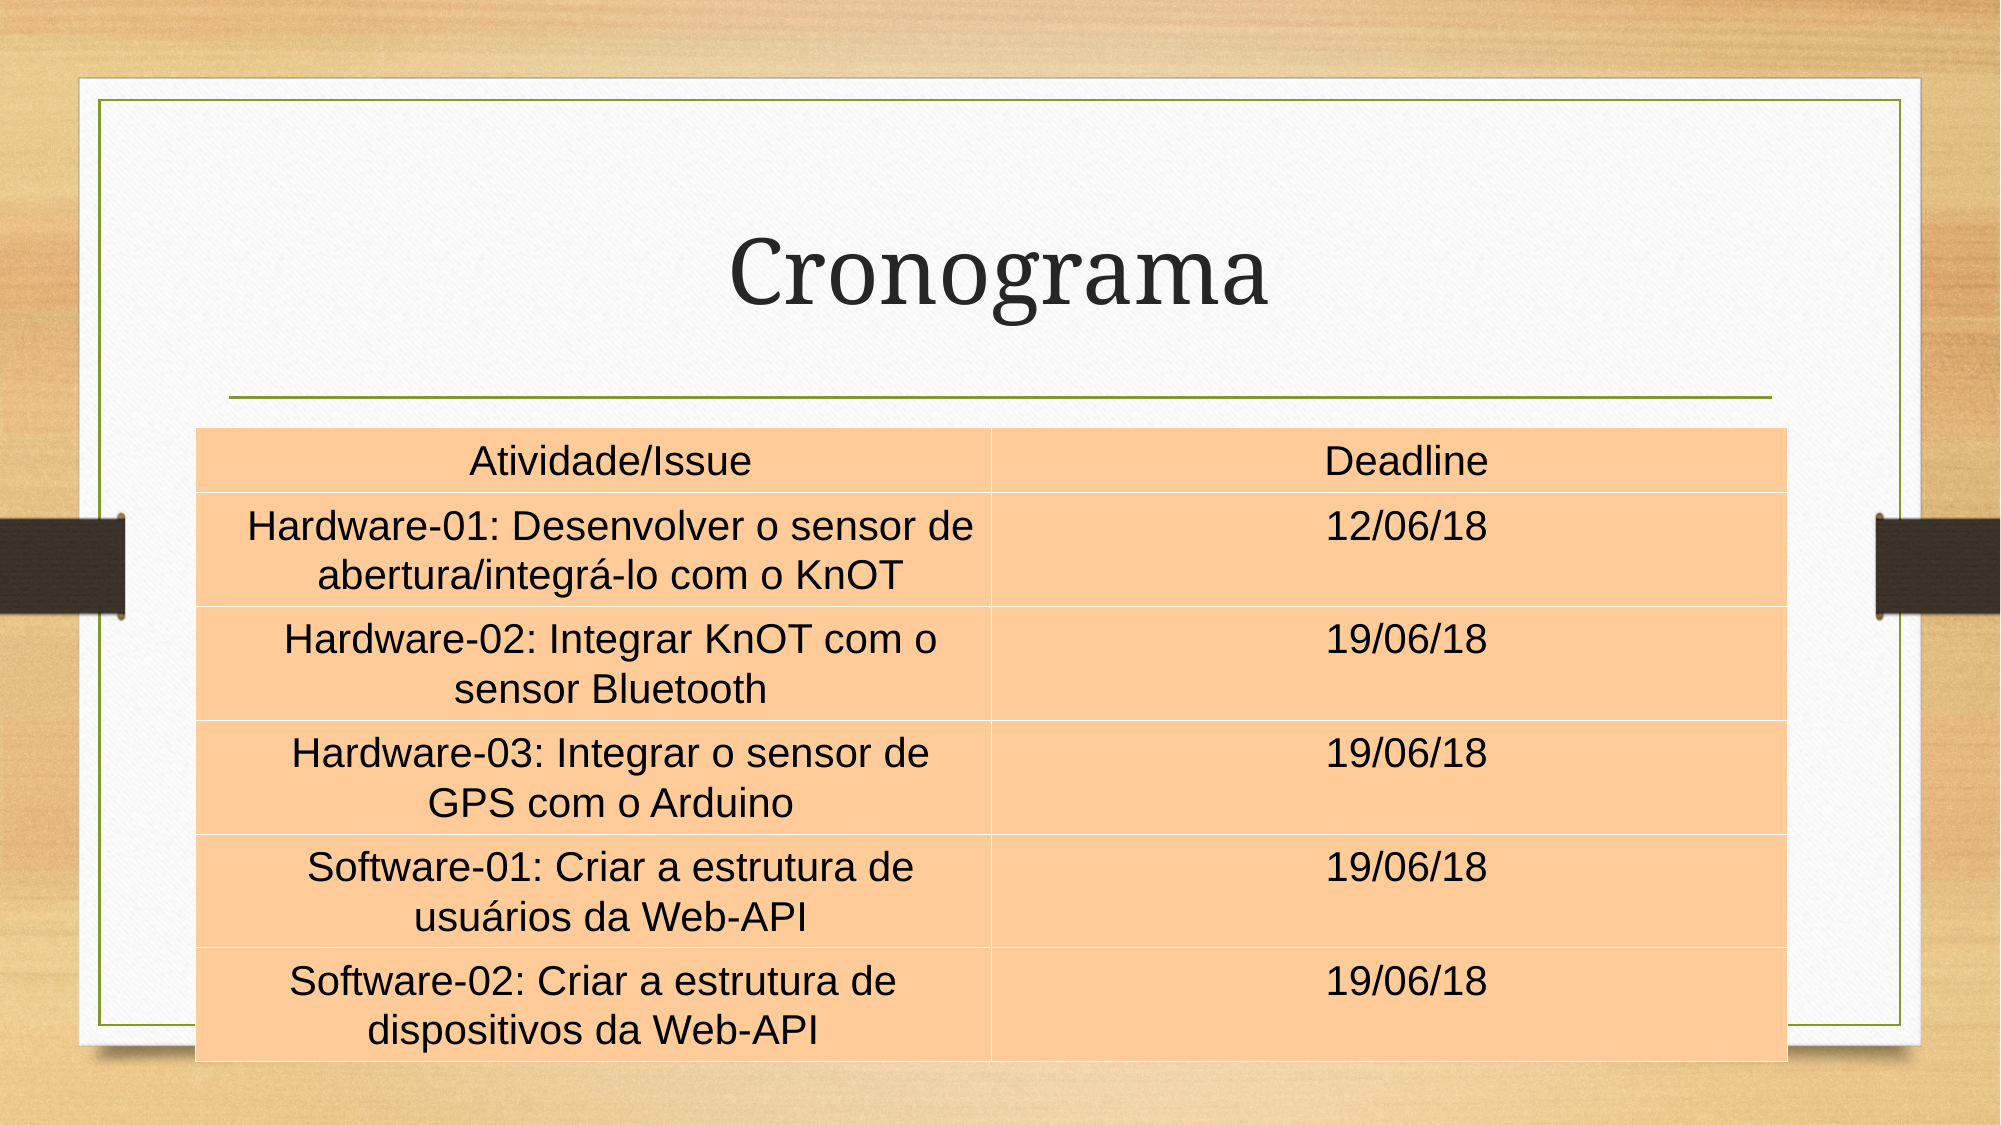

# Cronograma
| Atividade/Issue | Deadline |
| --- | --- |
| Hardware-01: Desenvolver o sensor de abertura/integrá-lo com o KnOT | 12/06/18 |
| Hardware-02: Integrar KnOT com o sensor Bluetooth | 19/06/18 |
| Hardware-03: Integrar o sensor de GPS com o Arduino | 19/06/18 |
| Software-01: Criar a estrutura de usuários da Web-API | 19/06/18 |
| Software-02: Criar a estrutura de dispositivos da Web-API | 19/06/18 |